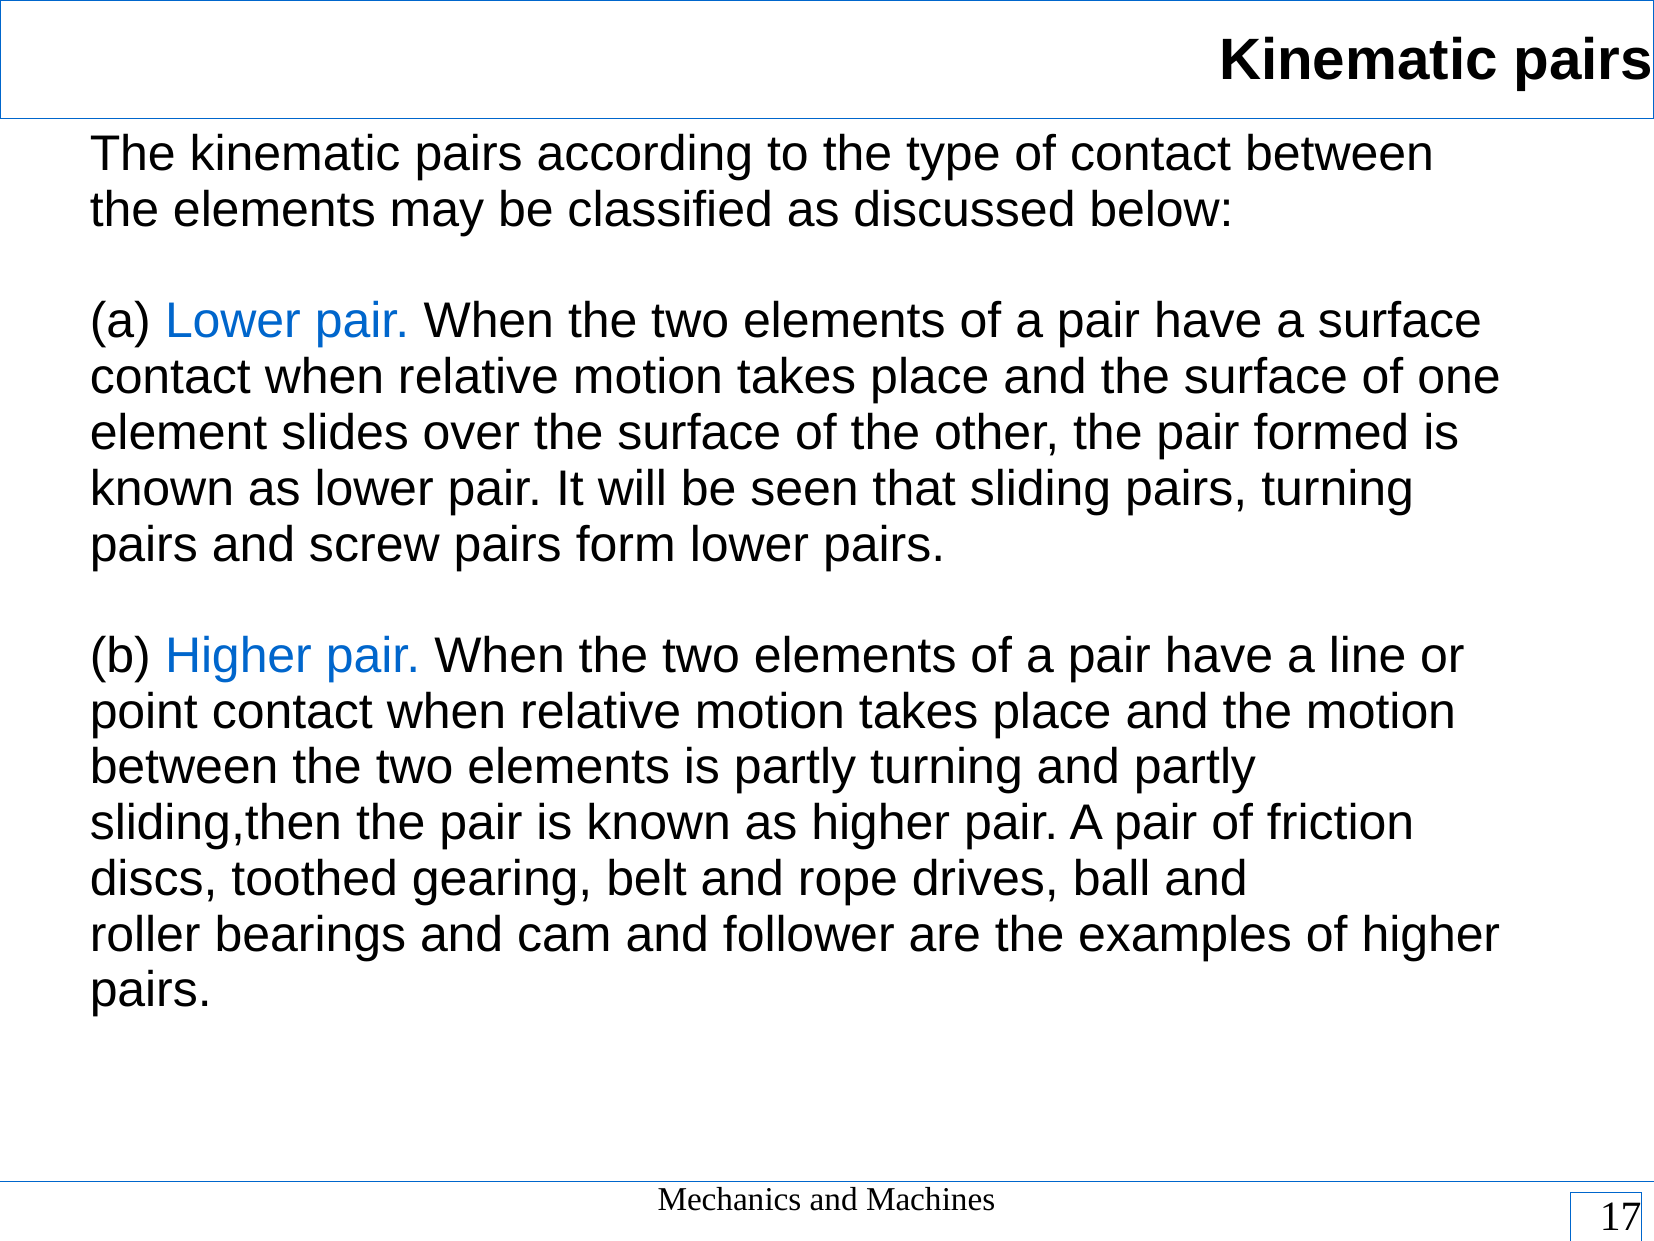

# Kinematic pairs
The kinematic pairs according to the type of contact between the elements may be classified as discussed below:
(a) Lower pair. When the two elements of a pair have a surface contact when relative motion takes place and the surface of one element slides over the surface of the other, the pair formed is
known as lower pair. It will be seen that sliding pairs, turning pairs and screw pairs form lower pairs.
(b) Higher pair. When the two elements of a pair have a line or point contact when relative motion takes place and the motion between the two elements is partly turning and partly sliding,then the pair is known as higher pair. A pair of friction discs, toothed gearing, belt and rope drives, ball and
roller bearings and cam and follower are the examples of higher pairs.
Mechanics and Machines
17